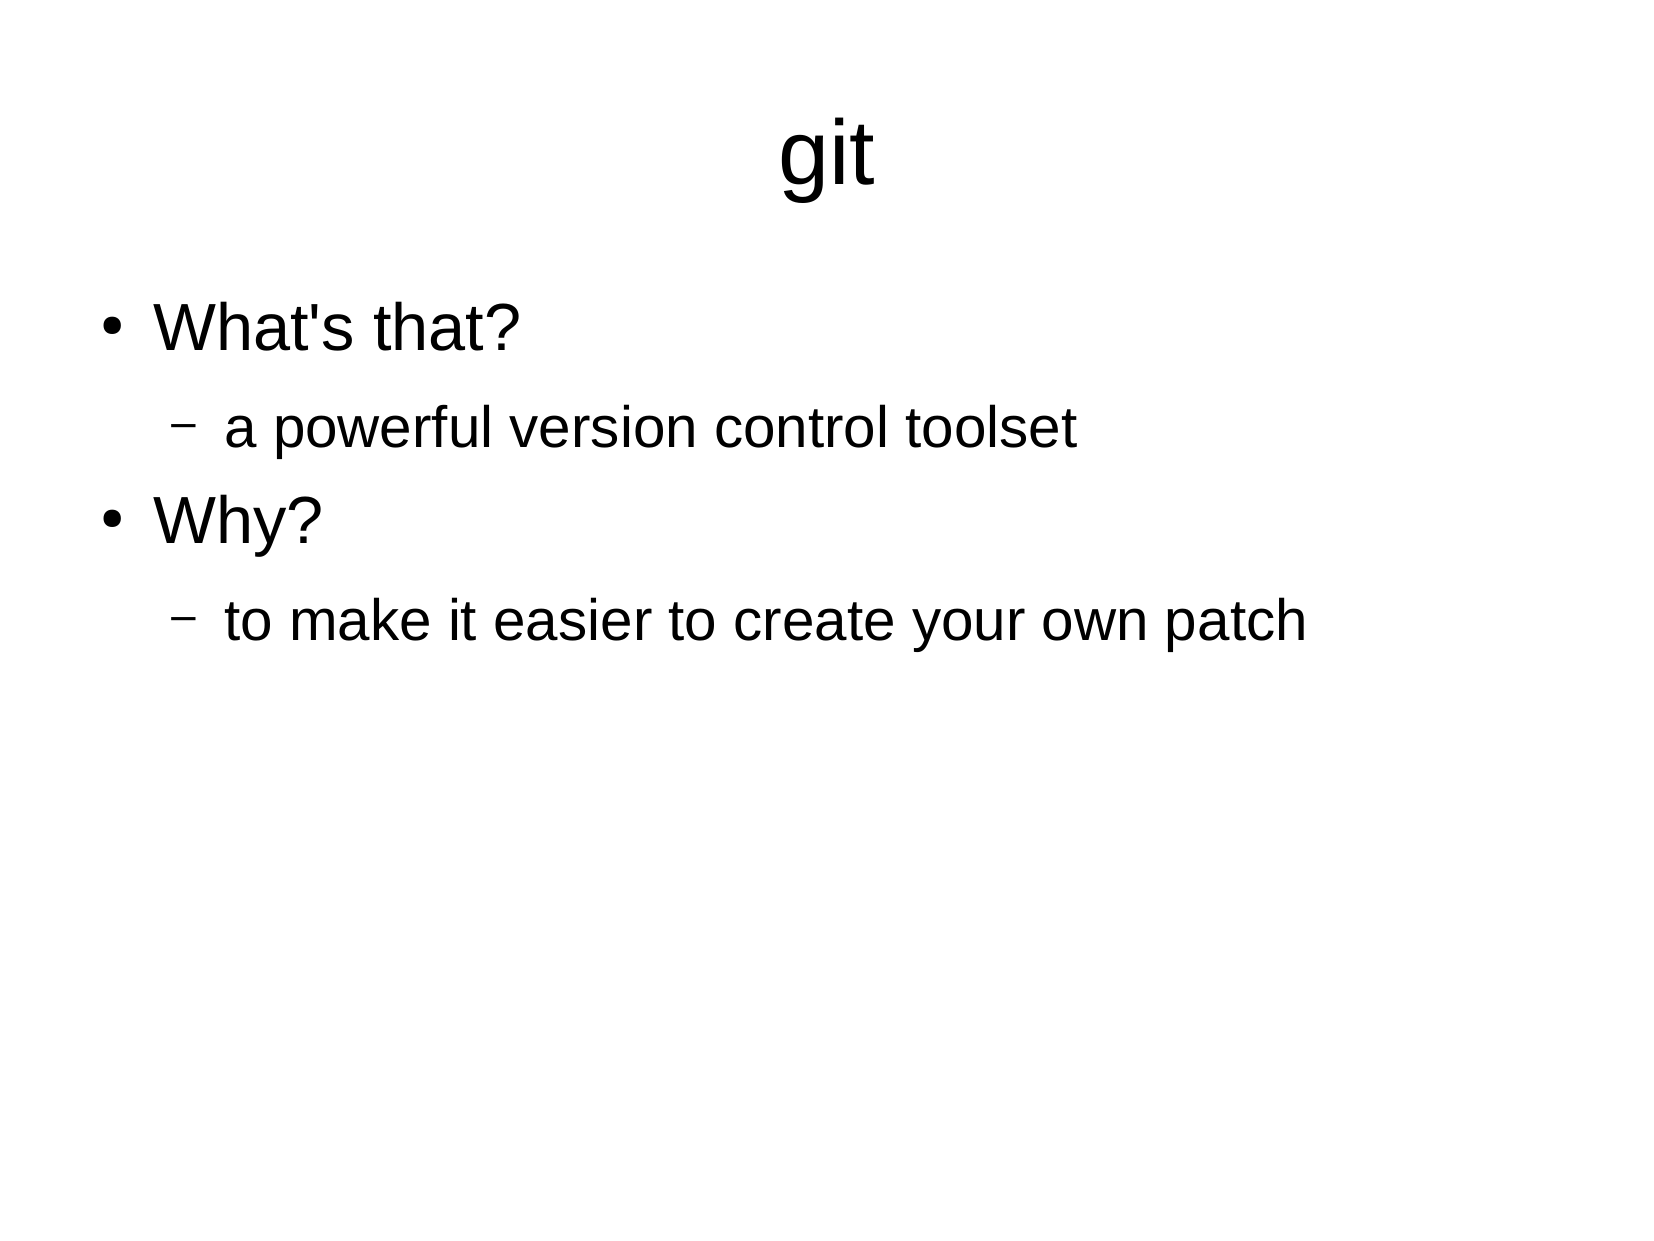

# git
What's that?
a powerful version control toolset
Why?
to make it easier to create your own patch